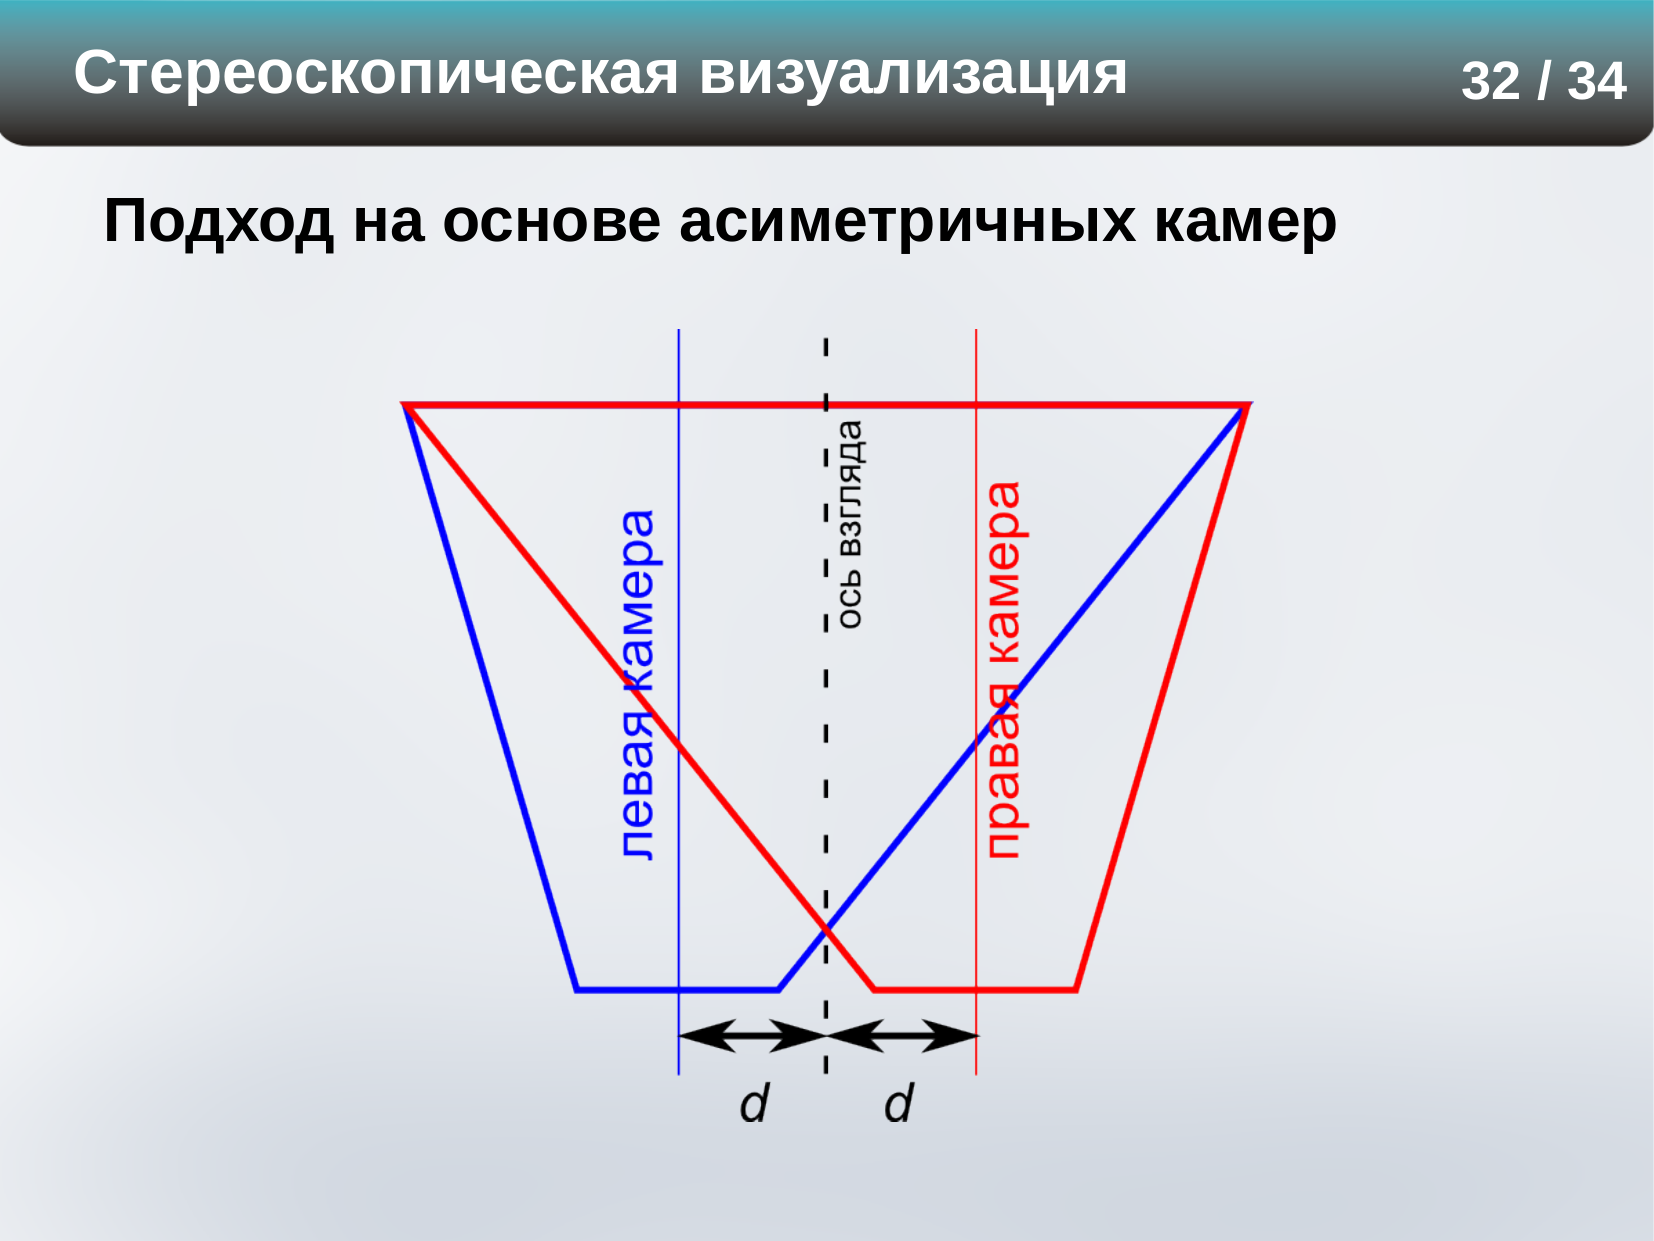

Стереоскопическая визуализация
Подход на основе асиметричных камер